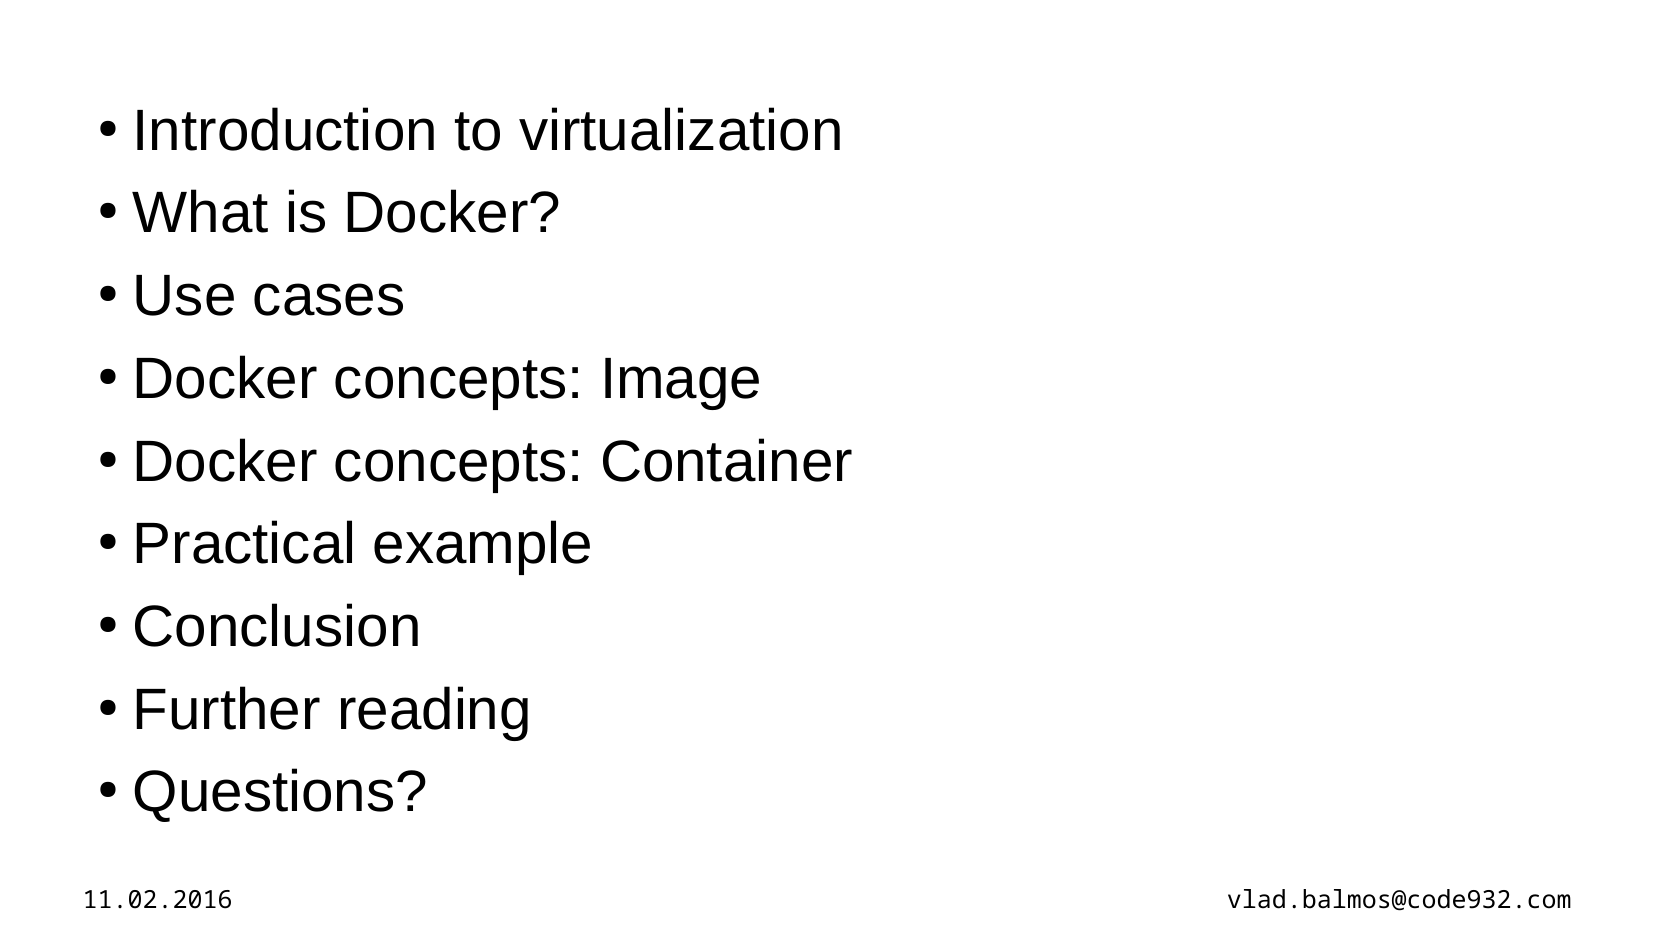

Introduction to virtualization
What is Docker?
Use cases
Docker concepts: Image
Docker concepts: Container
Practical example
Conclusion
Further reading
Questions?
11.02.2016
vlad.balmos@code932.com